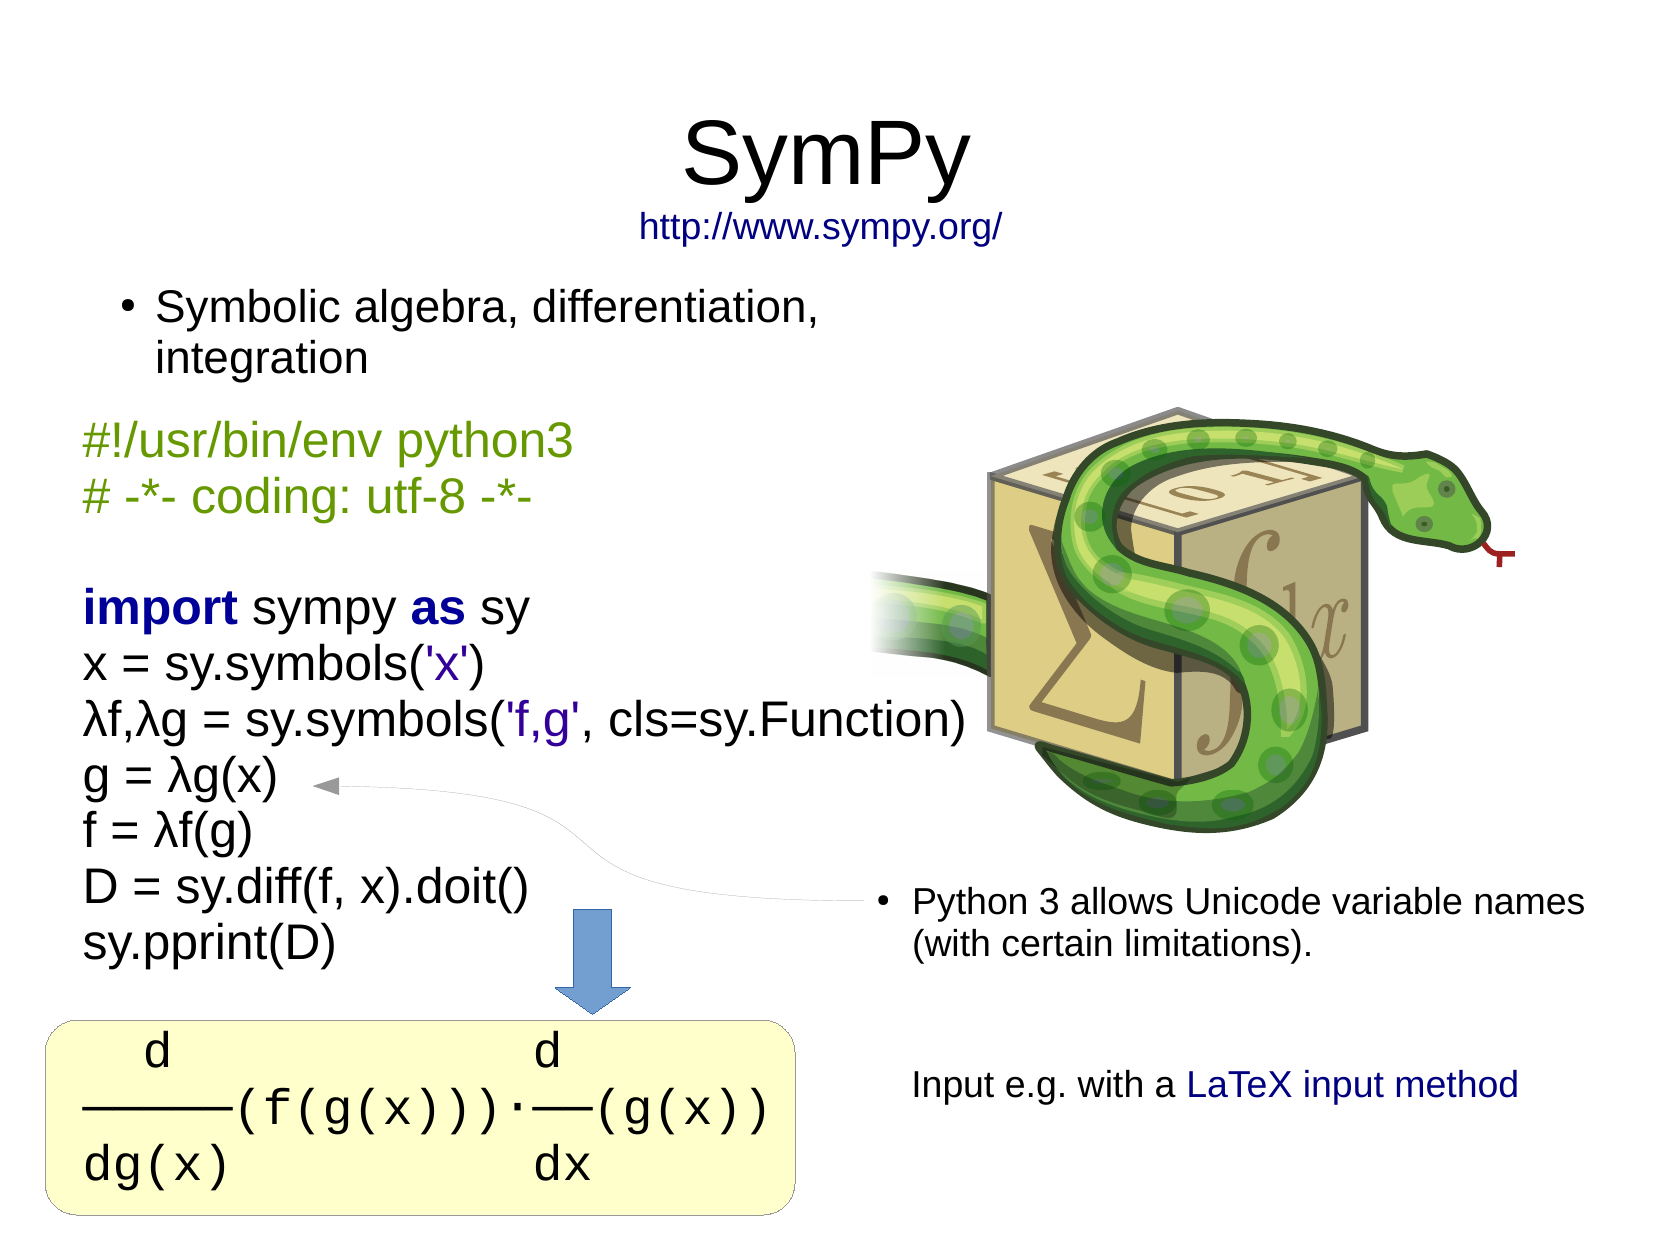

# SymPy
http://www.sympy.org/
Symbolic algebra, differentiation, integration
#!/usr/bin/env python3
# -*- coding: utf-8 -*-
import sympy as sy
x = sy.symbols('x')
λf,λg = sy.symbols('f,g', cls=sy.Function)
g = λg(x)
f = λf(g)
D = sy.diff(f, x).doit()
sy.pprint(D)
 d d
─────(f(g(x)))⋅──(g(x))
dg(x) dx
Python 3 allows Unicode variable names
(with certain limitations).
Input e.g. with a LaTeX input method